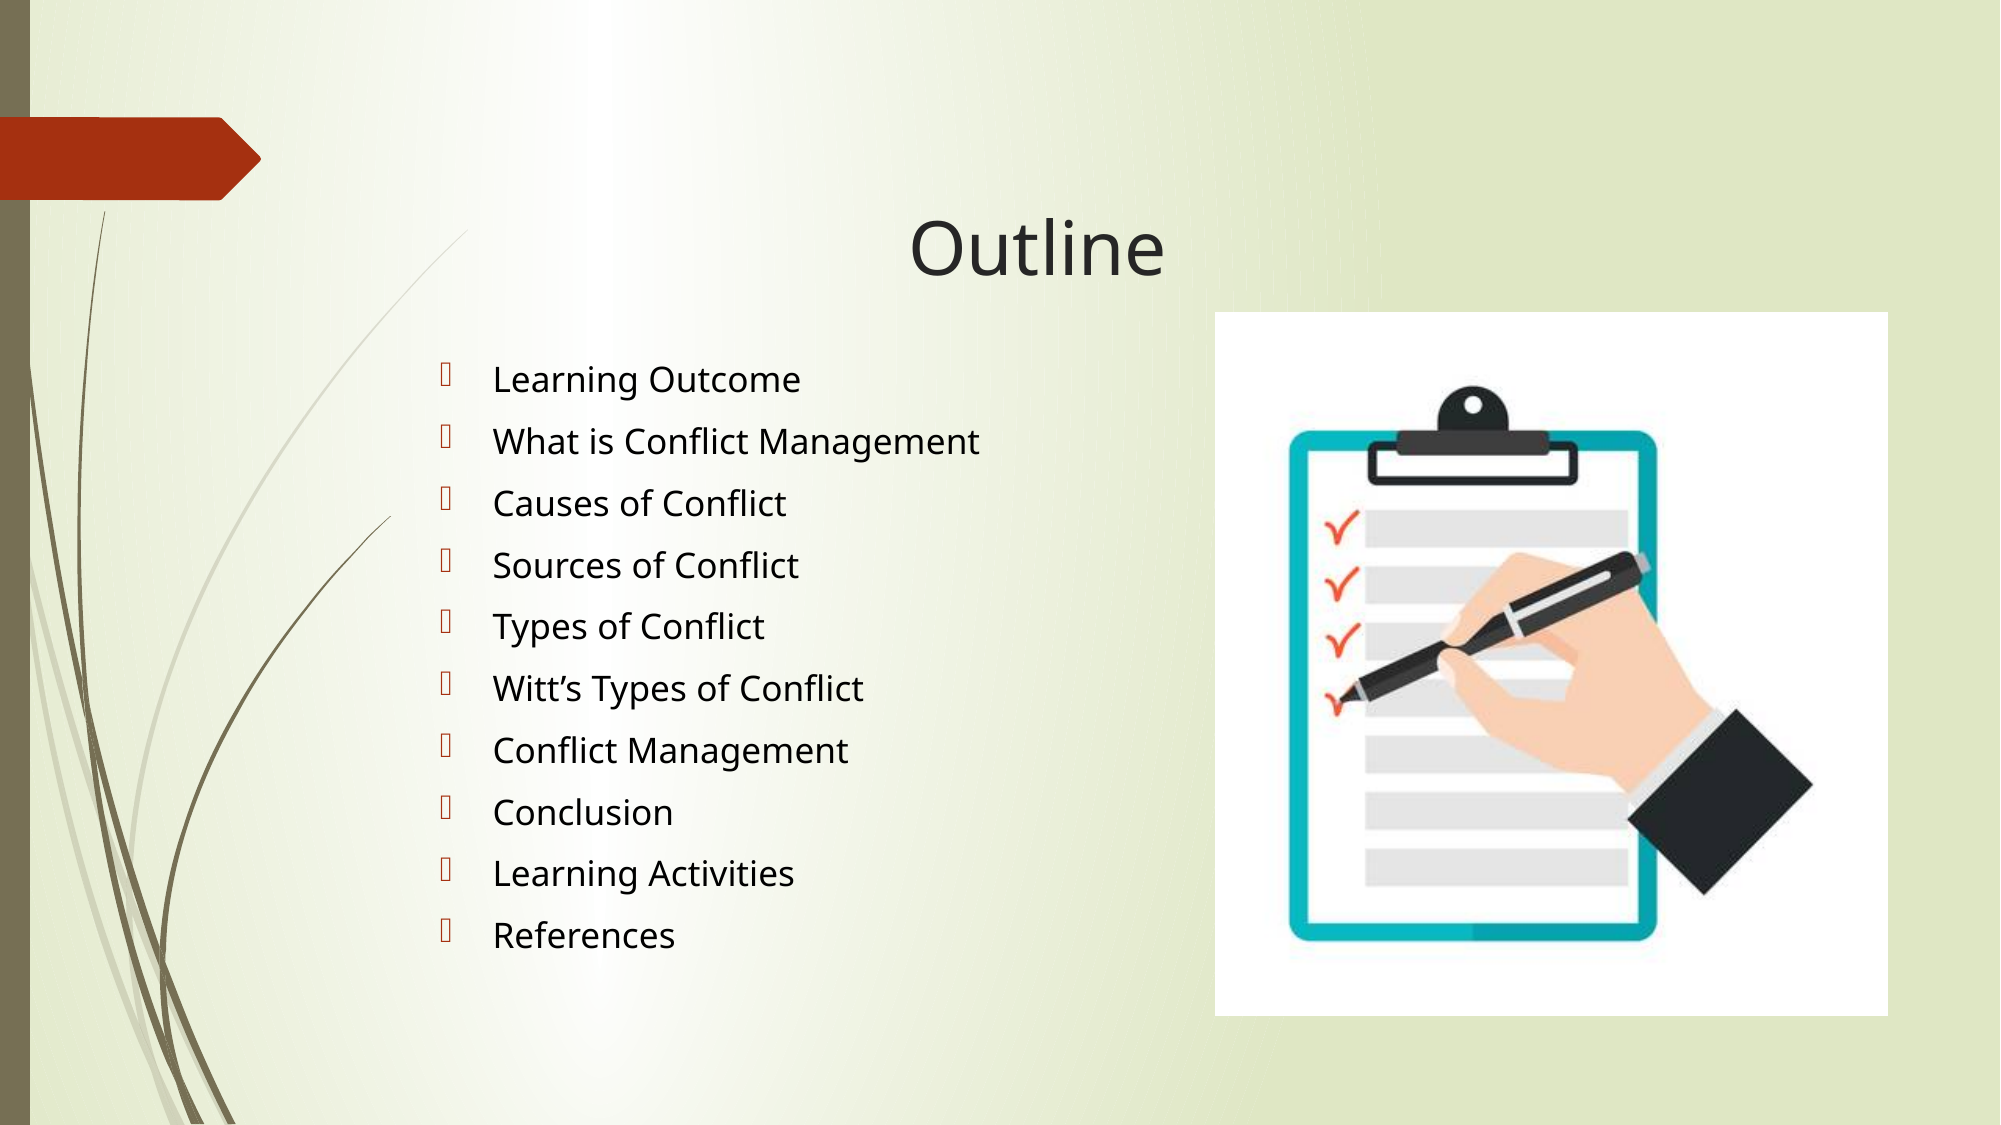

# Outline
Learning Outcome
What is Conflict Management
Causes of Conflict
Sources of Conflict
Types of Conflict
Witt’s Types of Conflict
Conflict Management
Conclusion
Learning Activities
References